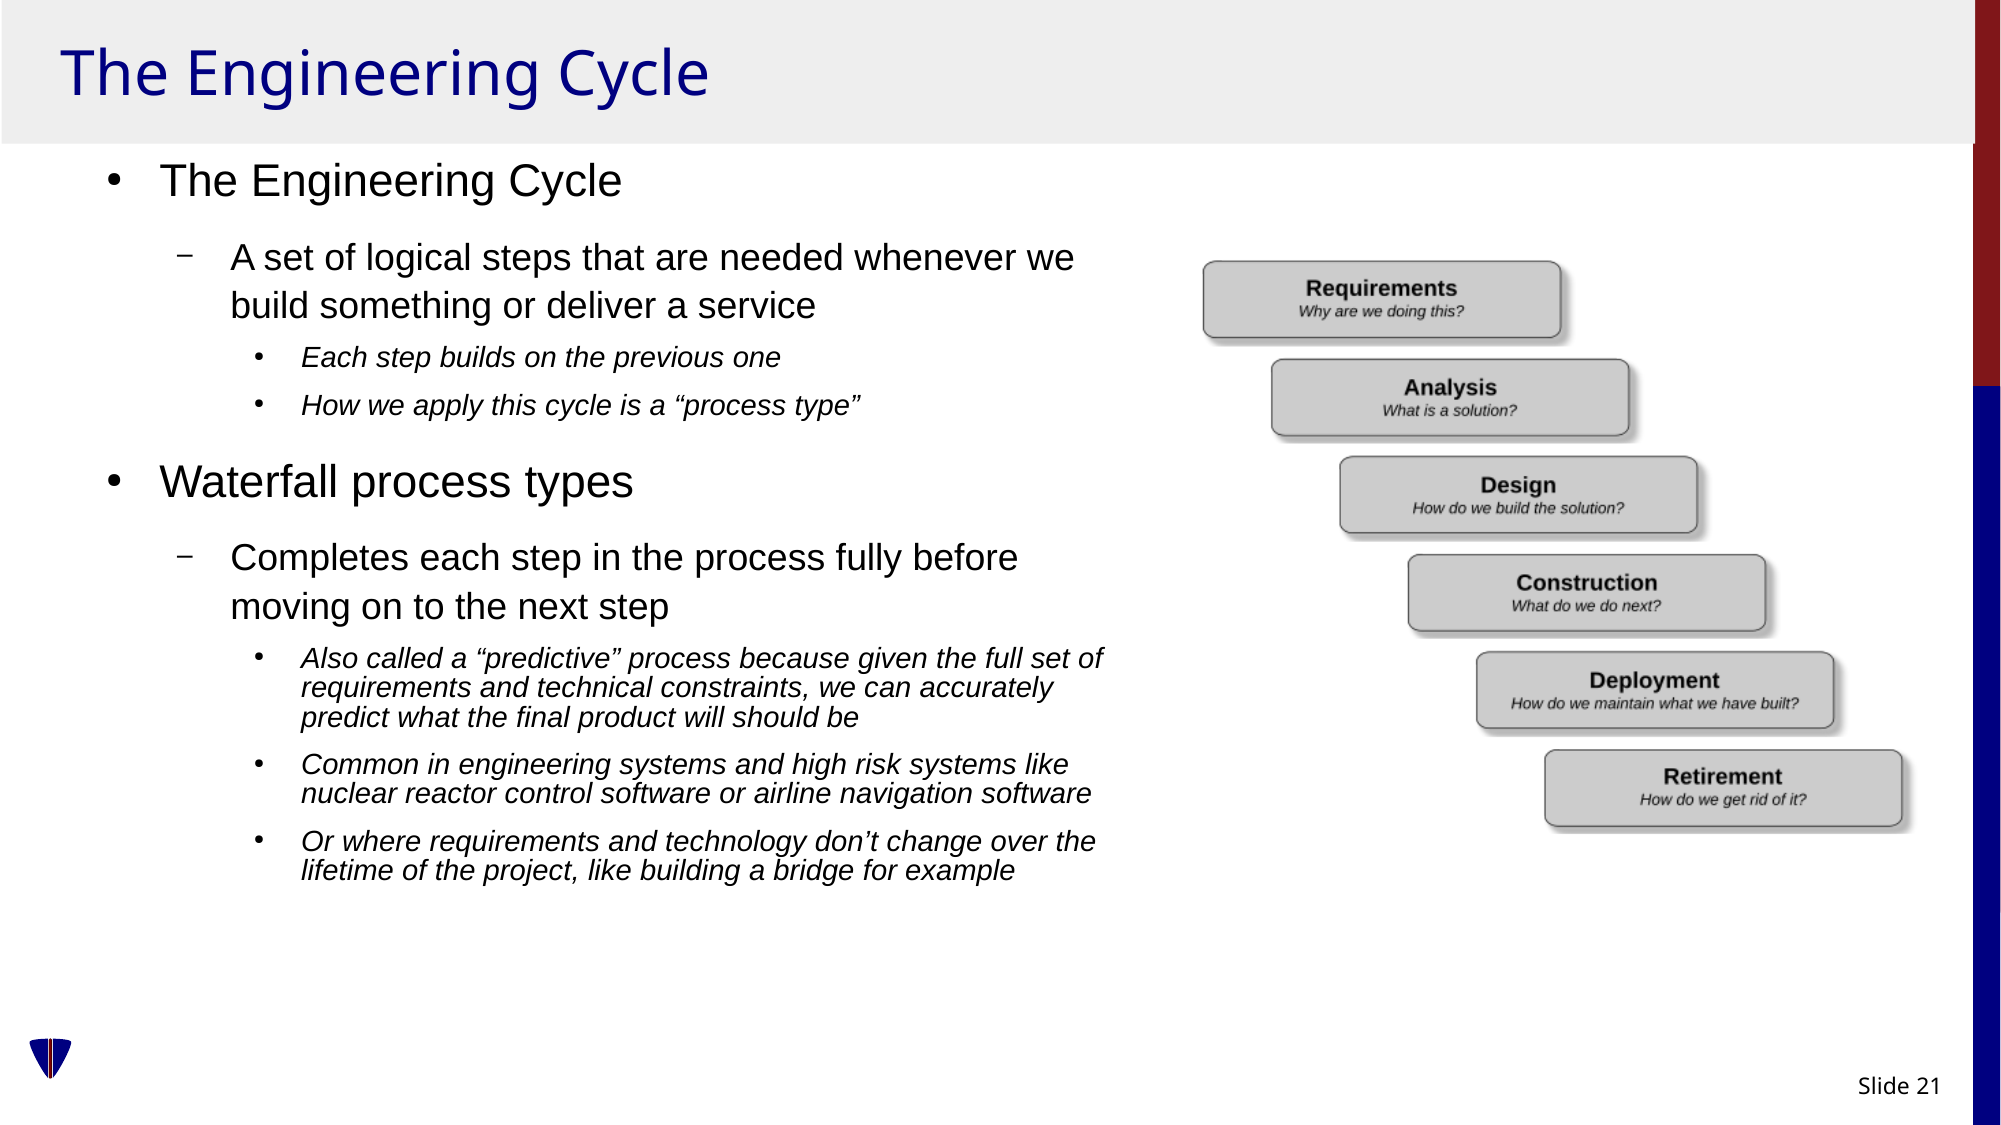

# The Engineering Cycle
The Engineering Cycle
A set of logical steps that are needed whenever we build something or deliver a service
Each step builds on the previous one
How we apply this cycle is a “process type”
Waterfall process types
Completes each step in the process fully before moving on to the next step
Also called a “predictive” process because given the full set of requirements and technical constraints, we can accurately predict what the final product will should be
Common in engineering systems and high risk systems like nuclear reactor control software or airline navigation software
Or where requirements and technology don’t change over the lifetime of the project, like building a bridge for example